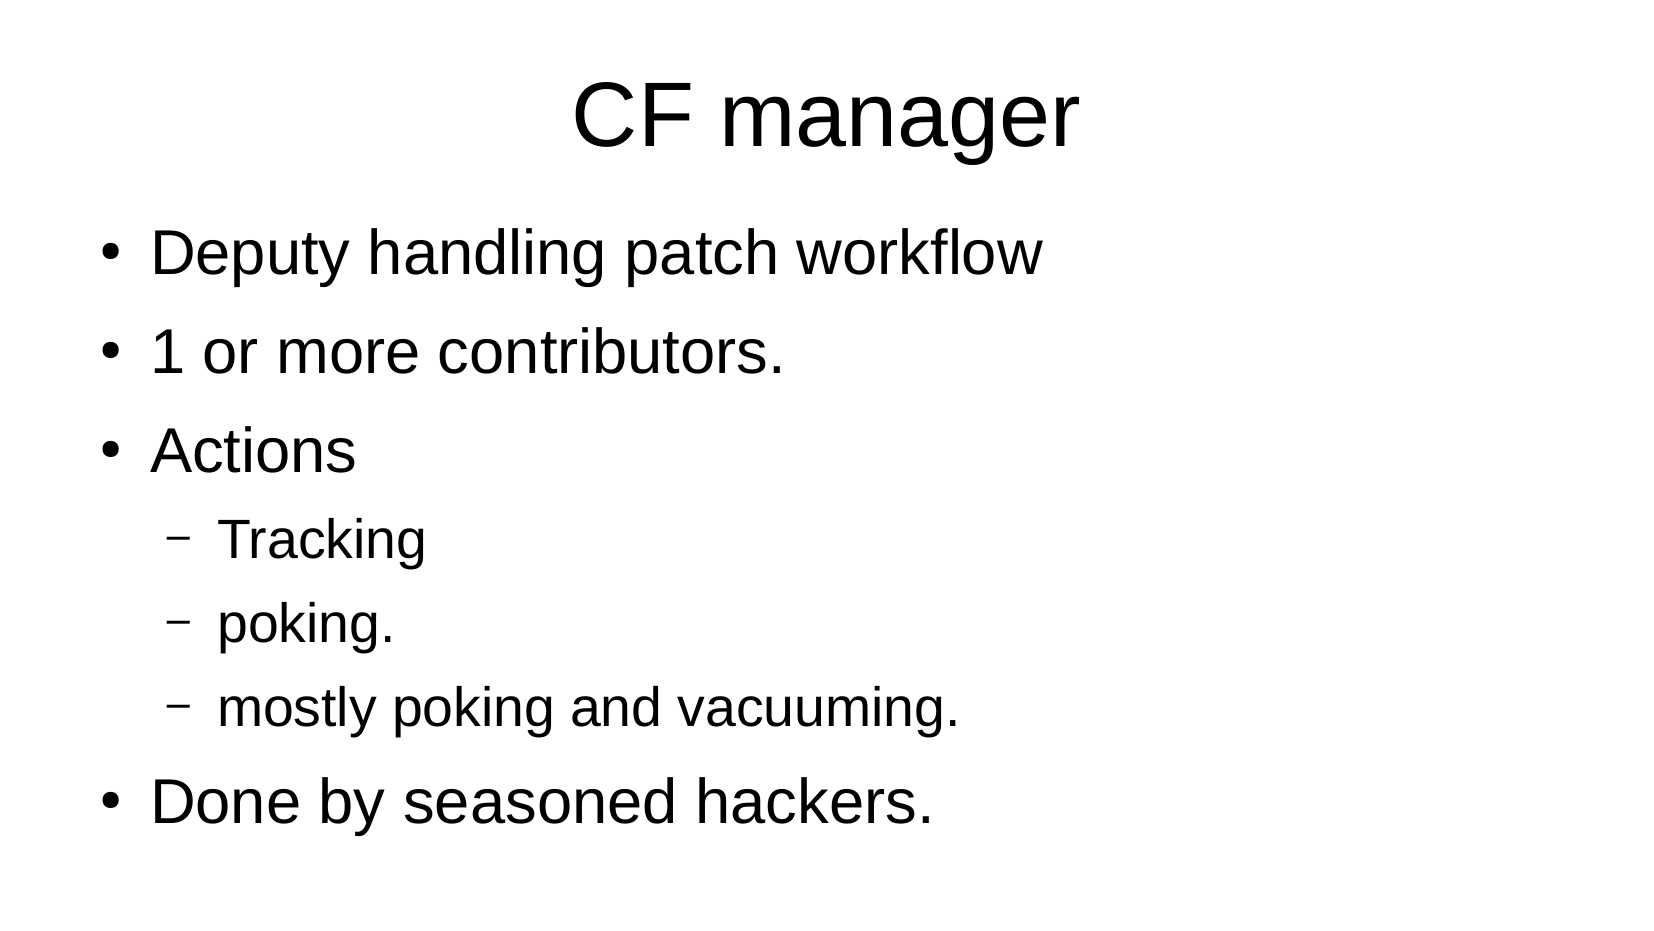

# CF manager
Deputy handling patch workflow
1 or more contributors.
Actions
Tracking
poking.
mostly poking and vacuuming.
Done by seasoned hackers.